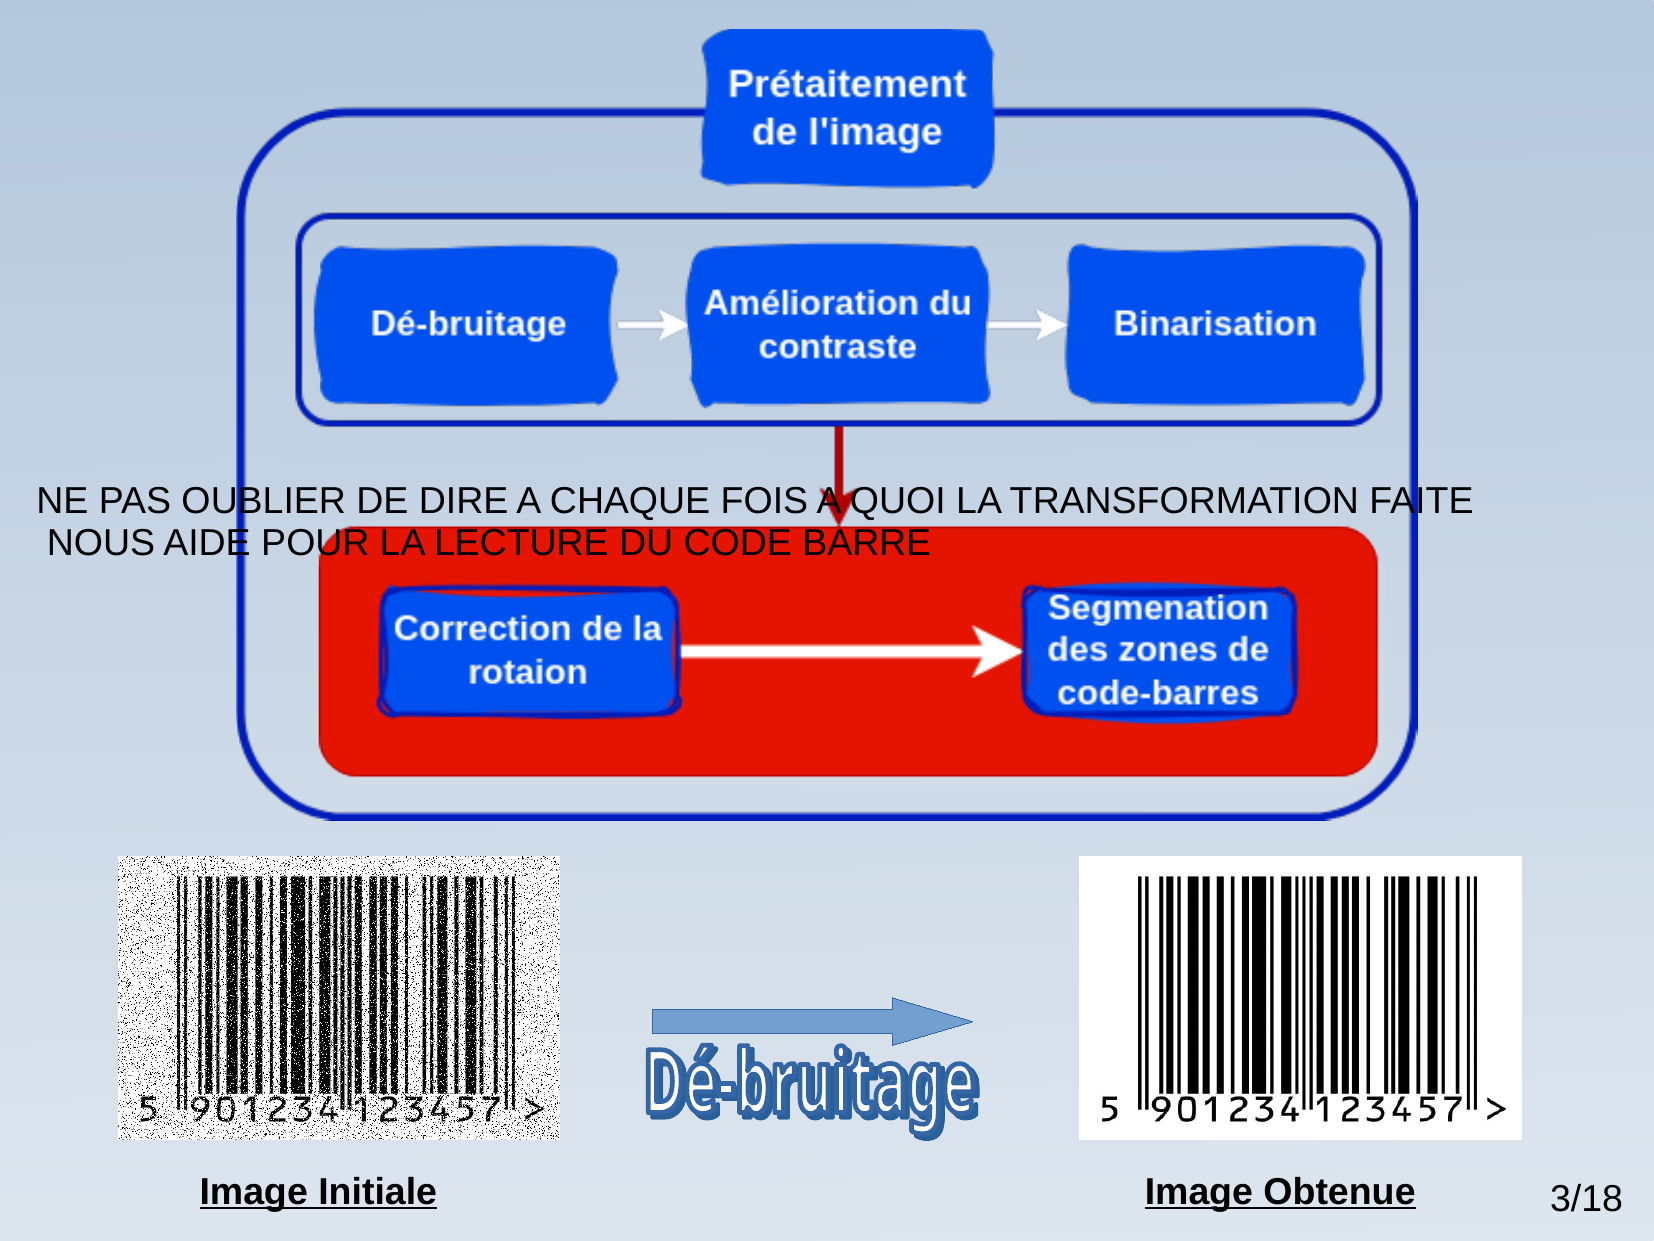

NE PAS OUBLIER DE DIRE A CHAQUE FOIS A QUOI LA TRANSFORMATION FAITE
 NOUS AIDE POUR LA LECTURE DU CODE BARRE
Image Initiale
Image Obtenue
Dé-bruitage